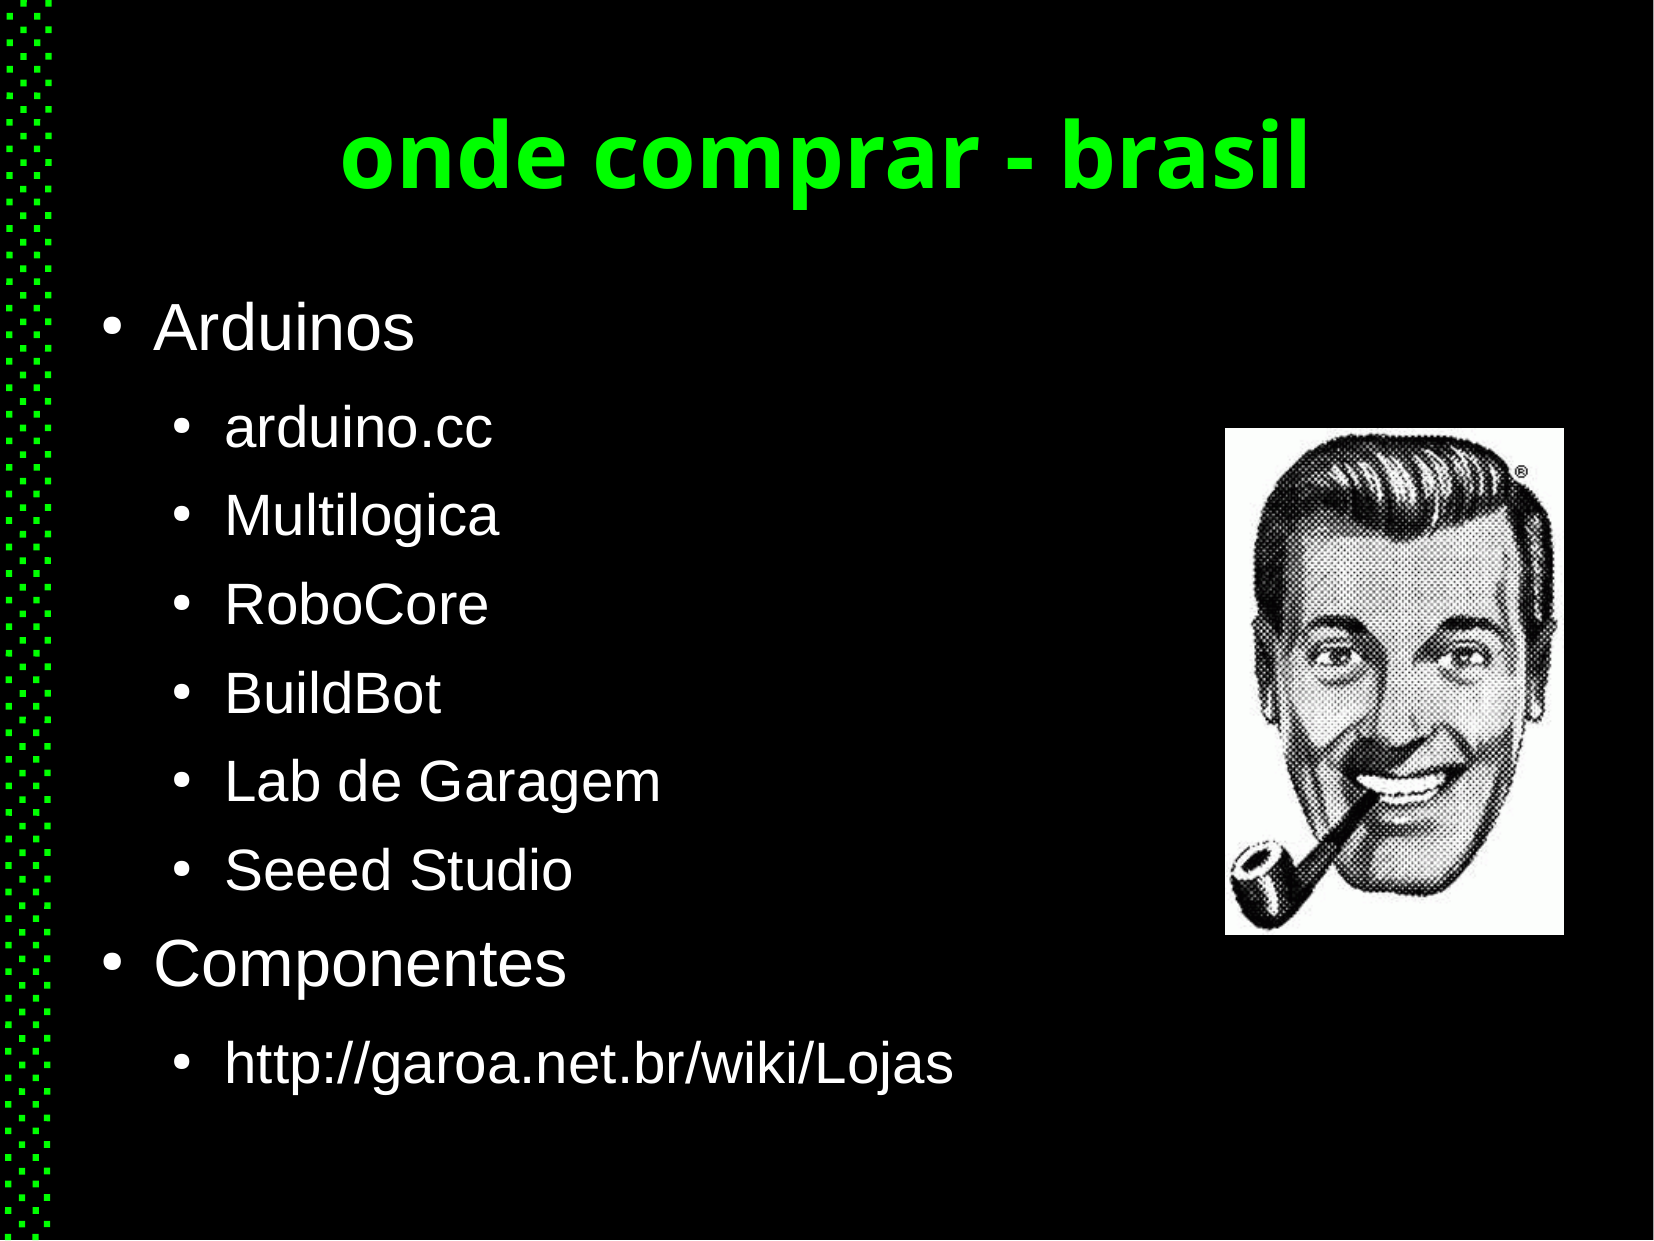

# onde comprar - brasil
Arduinos
arduino.cc
Multilogica
RoboCore
BuildBot
Lab de Garagem
Seeed Studio
Componentes
http://garoa.net.br/wiki/Lojas